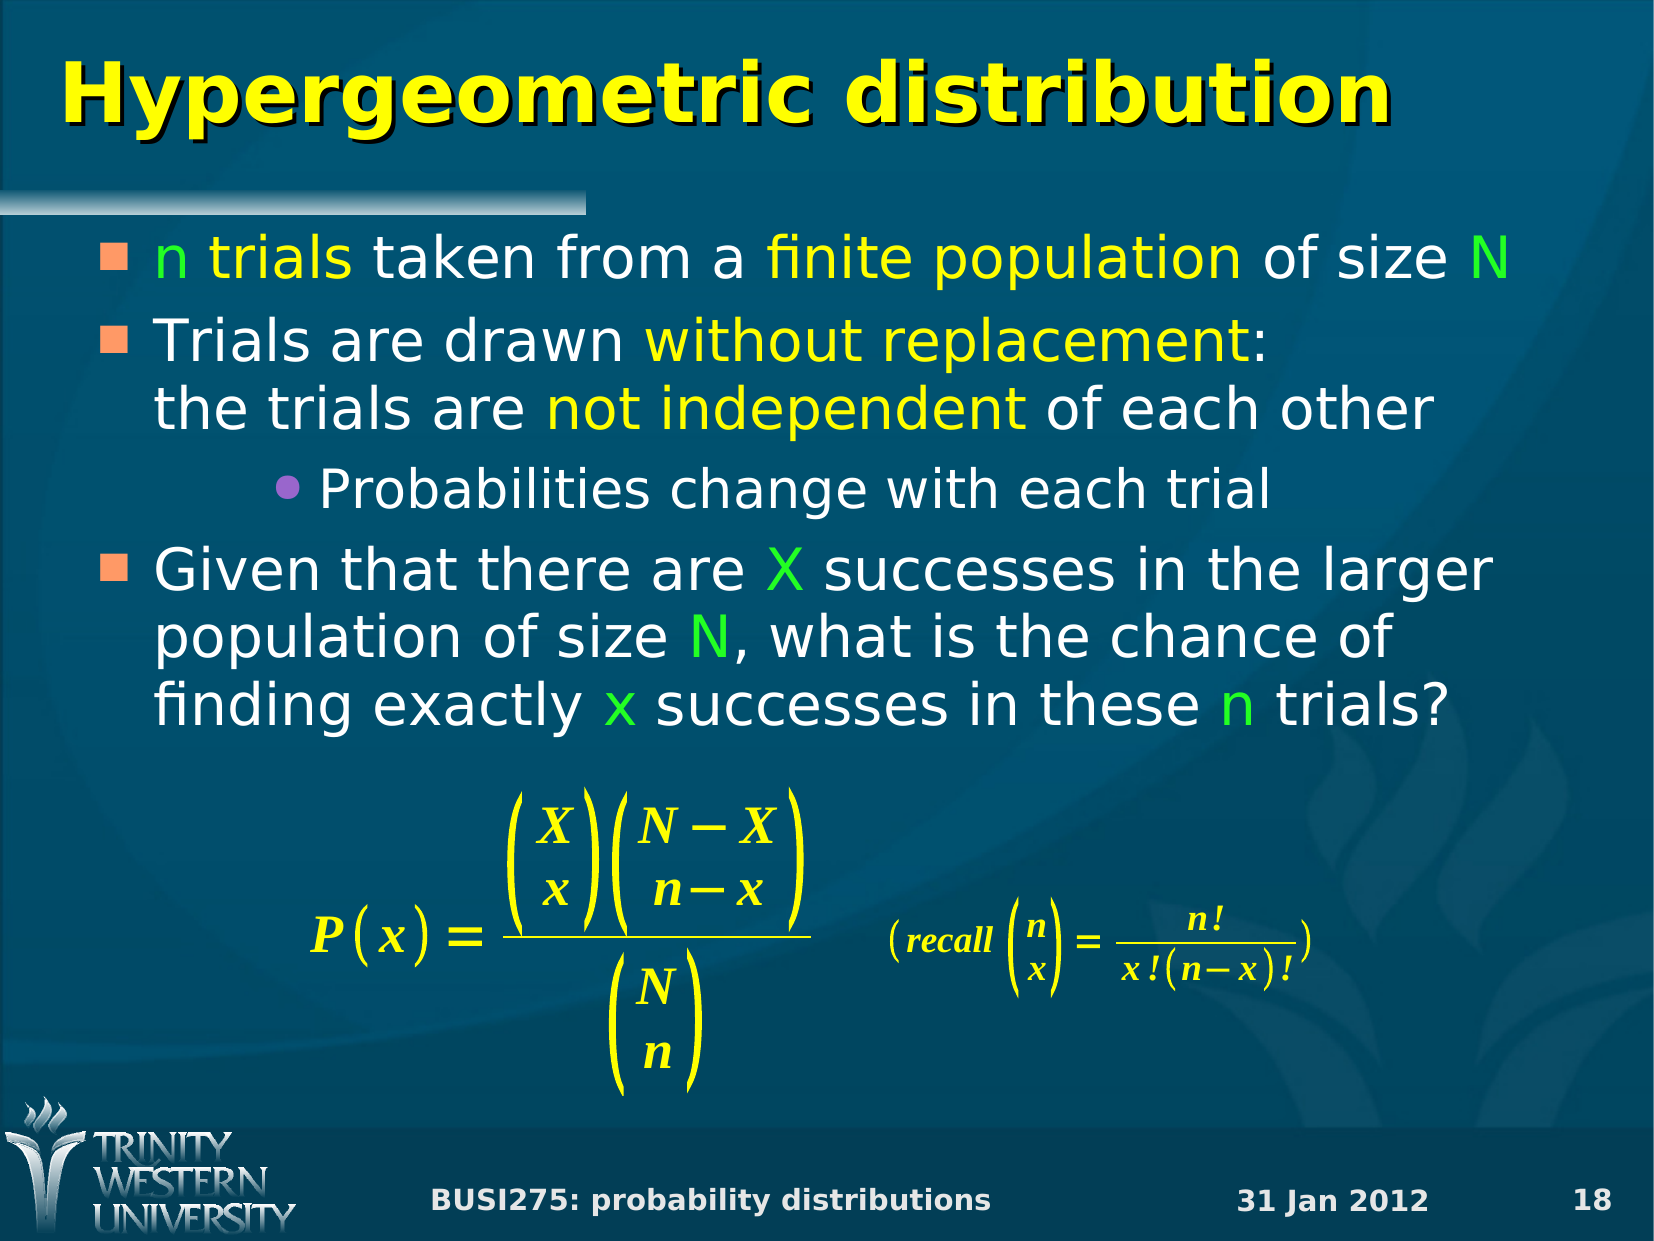

# Hypergeometric distribution
n trials taken from a finite population of size N
Trials are drawn without replacement:
the trials are not independent of each other
Probabilities change with each trial
Given that there are X successes in the larger population of size N, what is the chance of finding exactly x successes in these n trials?
BUSI275: probability distributions
31 Jan 2012
18